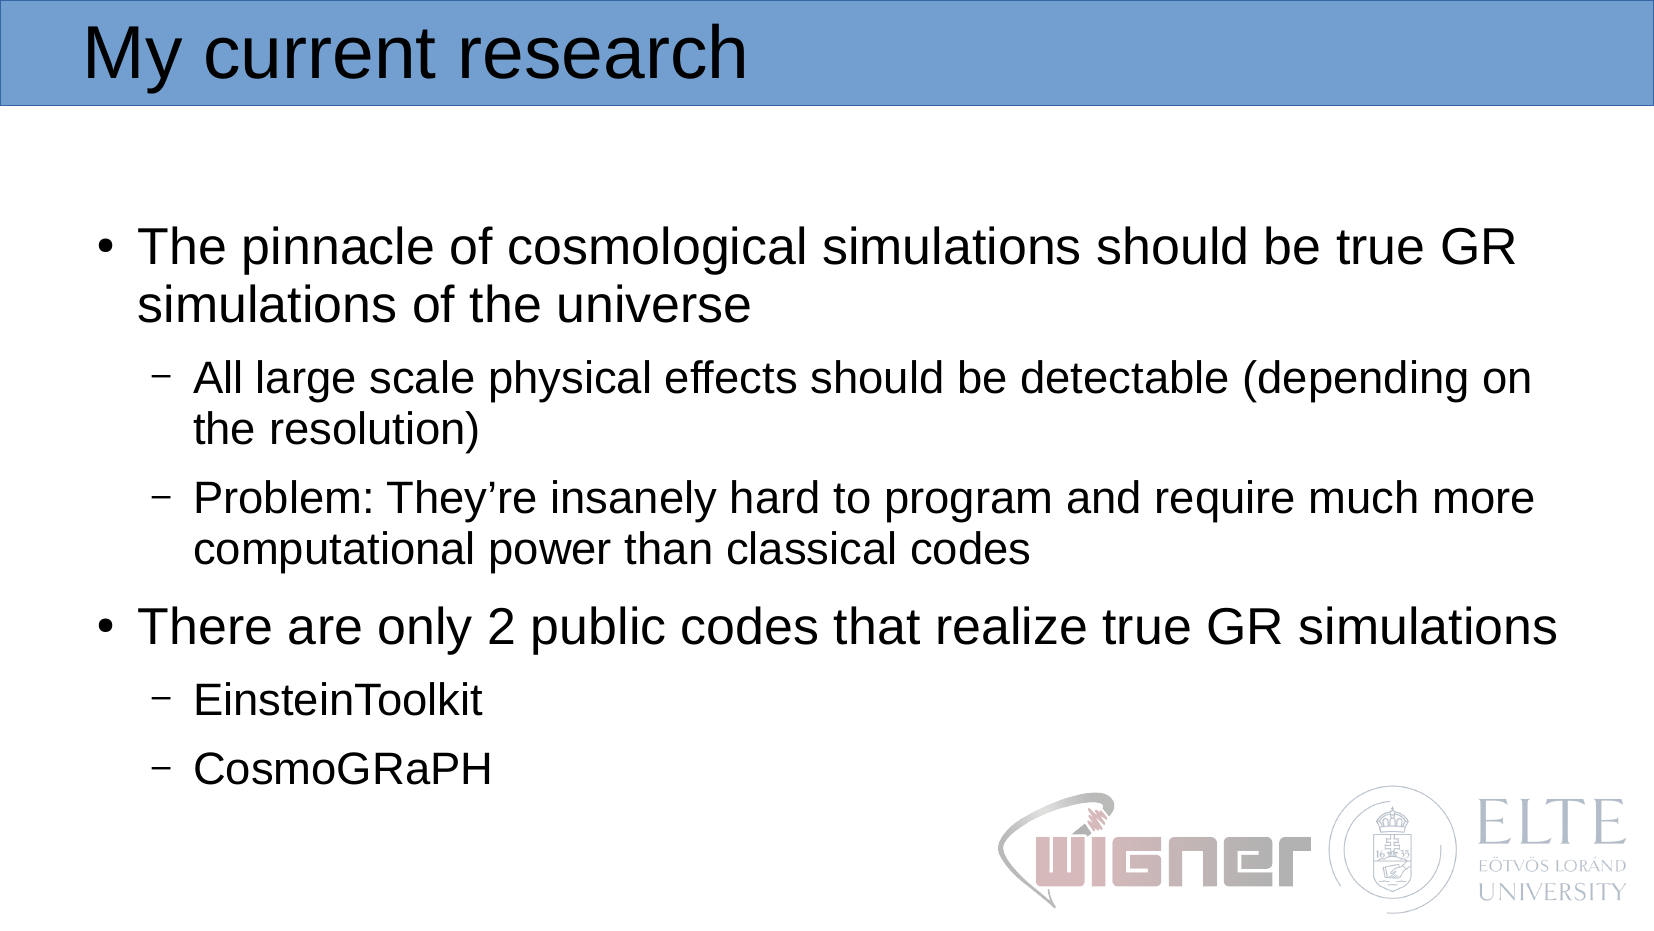

# My current research
The pinnacle of cosmological simulations should be true GR simulations of the universe
All large scale physical effects should be detectable (depending on the resolution)
Problem: They’re insanely hard to program and require much more computational power than classical codes
There are only 2 public codes that realize true GR simulations
EinsteinToolkit
CosmoGRaPH